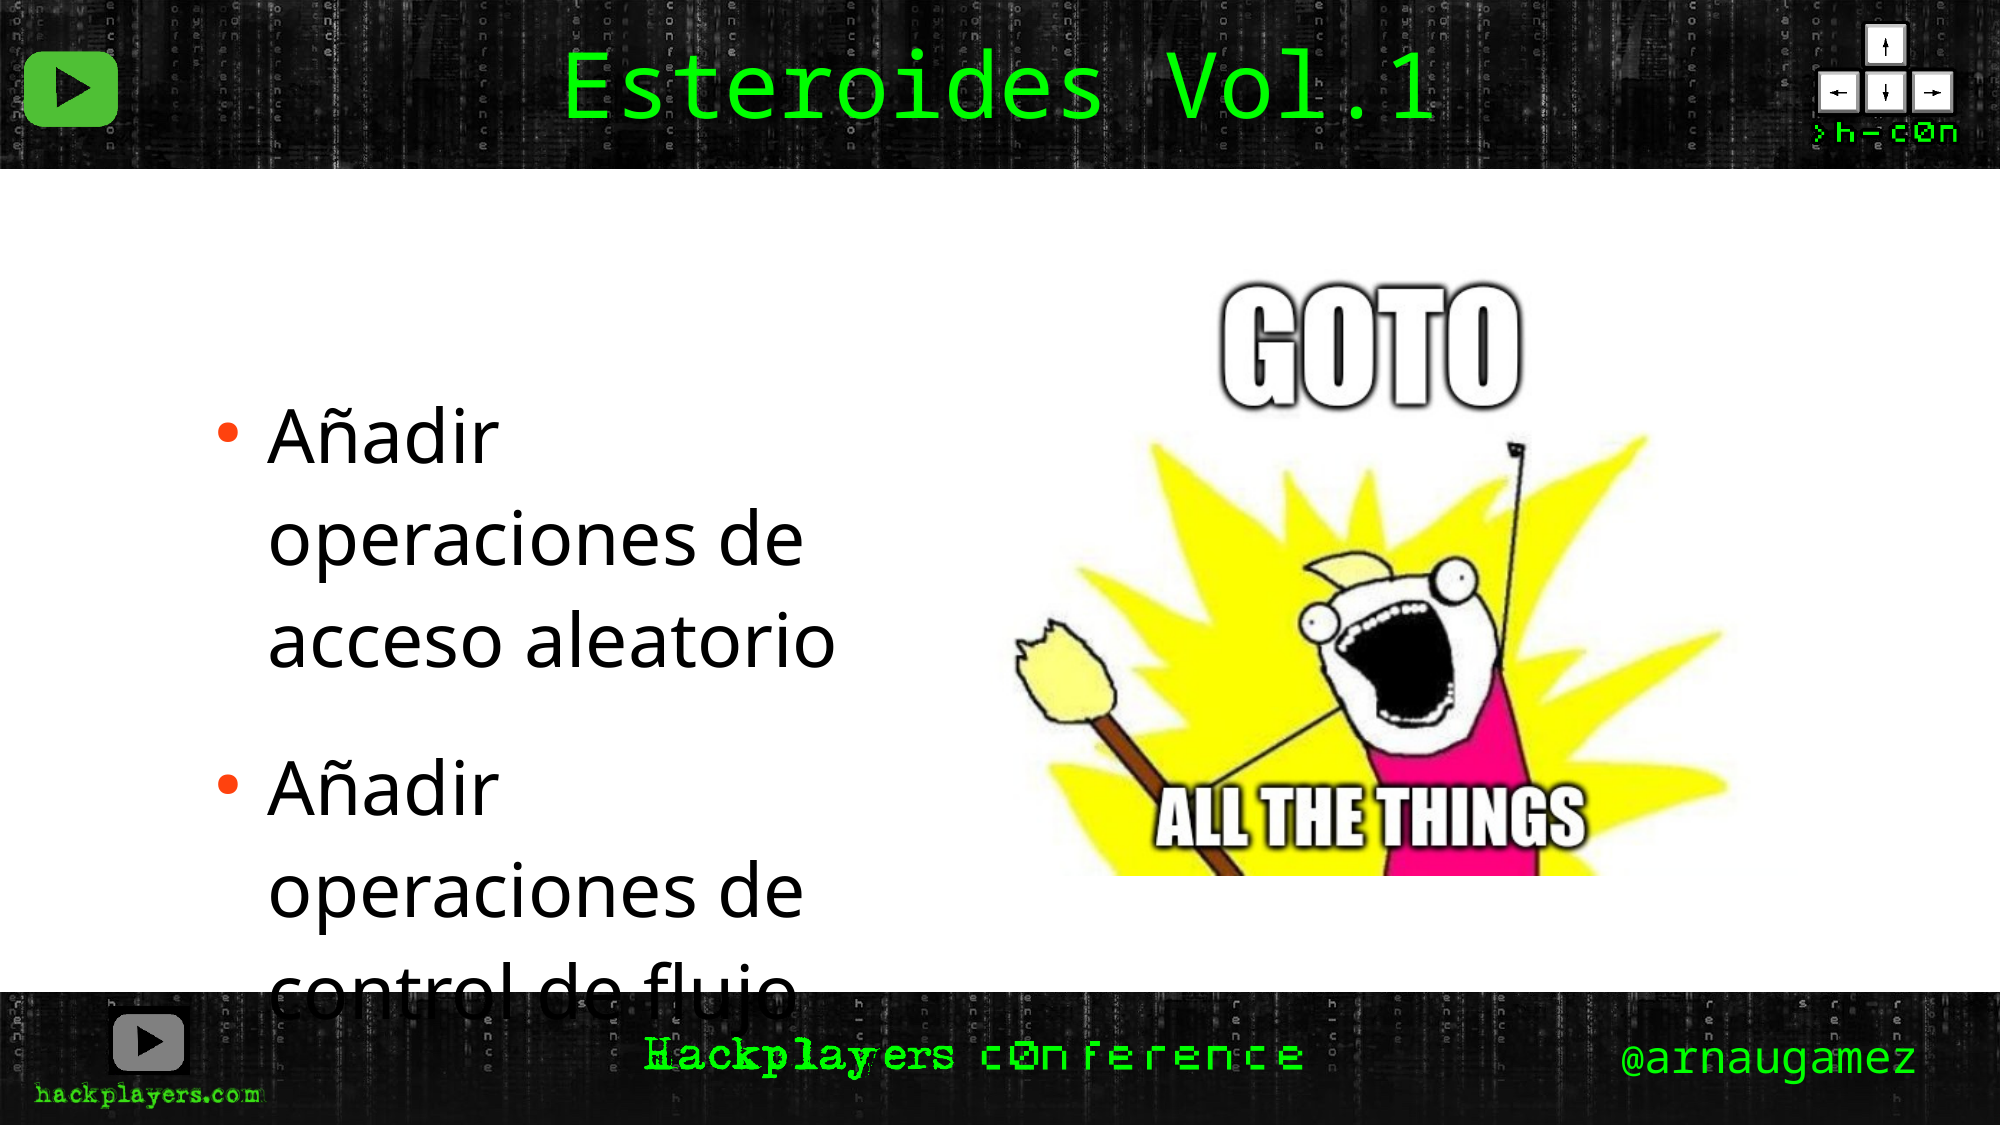

# Esteroides Vol.1
Añadir operaciones de acceso aleatorio
Añadir operaciones de control de flujo